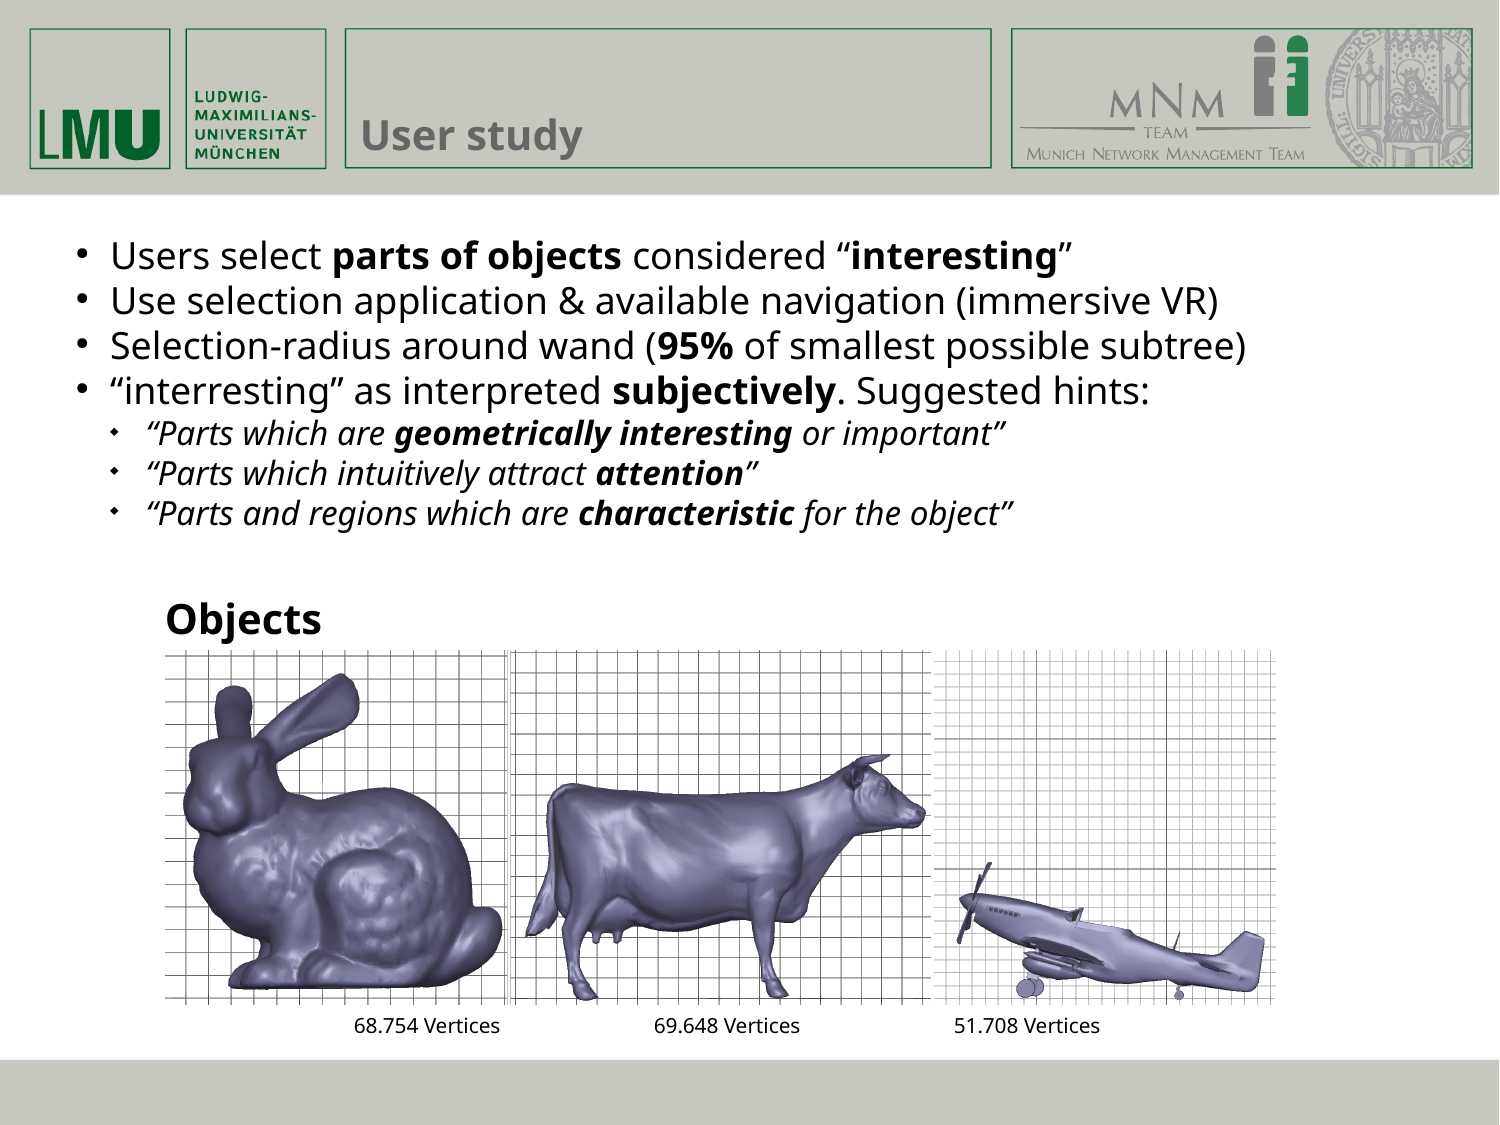

User study
Users select parts of objects considered “interesting”
Use selection application & available navigation (immersive VR)
Selection-radius around wand (95% of smallest possible subtree)
“interresting” as interpreted subjectively. Suggested hints:
“Parts which are geometrically interesting or important”
“Parts which intuitively attract attention”
“Parts and regions which are characteristic for the object”
Objects
68.754 Vertices			69.648 Vertices			51.708 Vertices